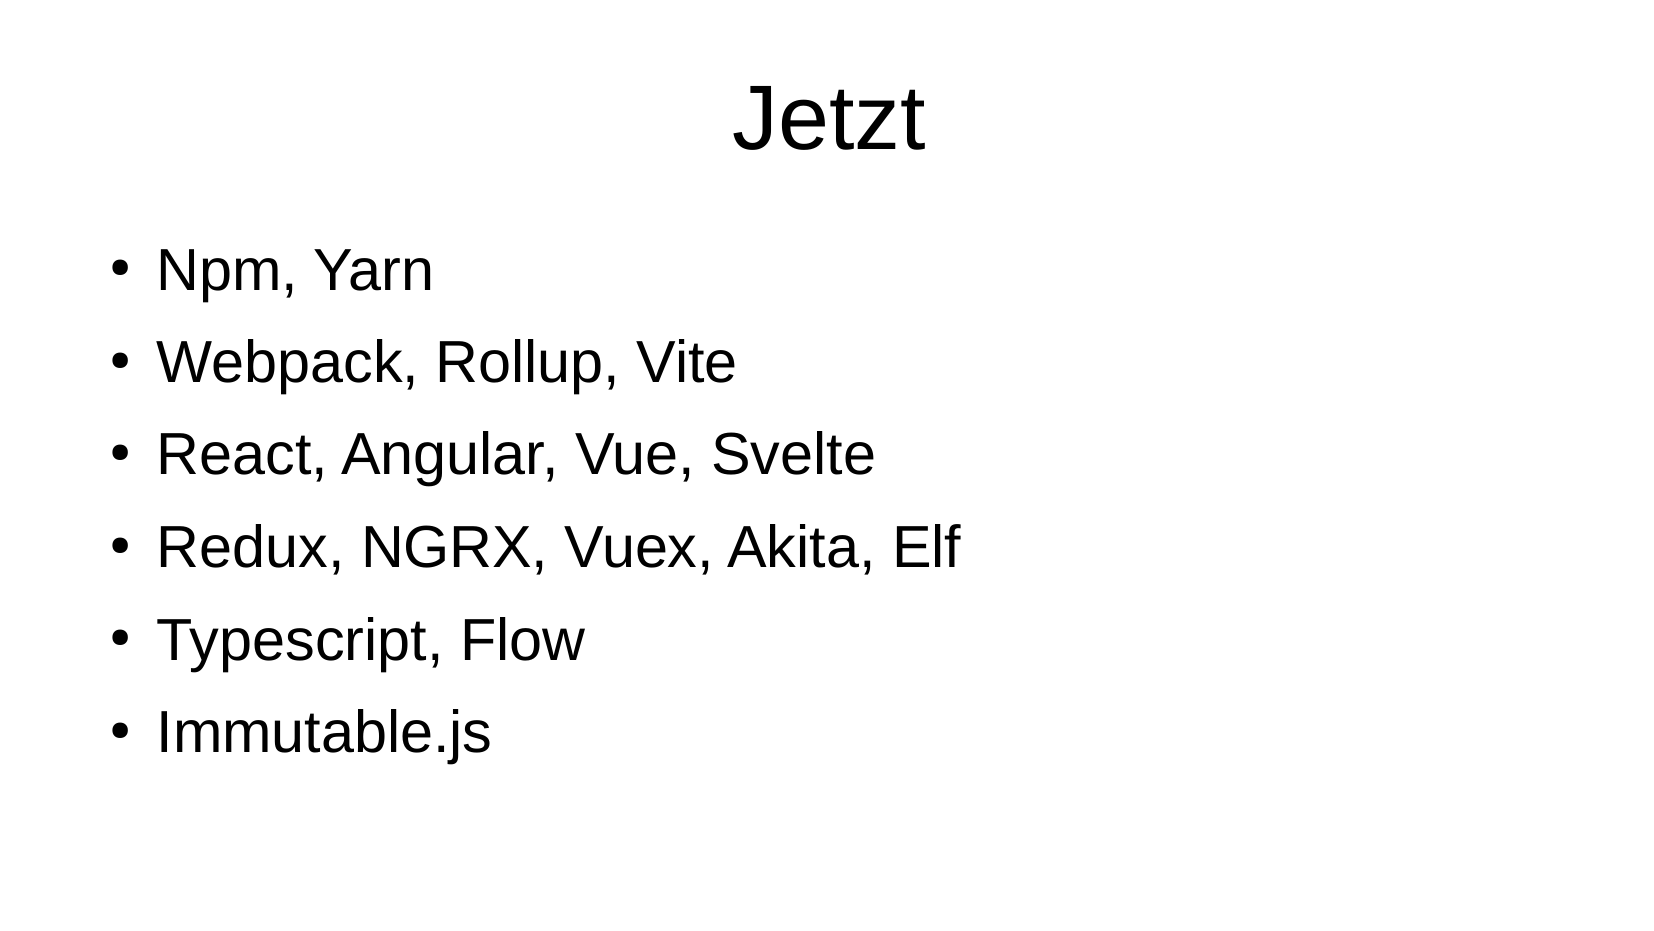

# Jetzt
Npm, Yarn
Webpack, Rollup, Vite
React, Angular, Vue, Svelte
Redux, NGRX, Vuex, Akita, Elf
Typescript, Flow
Immutable.js